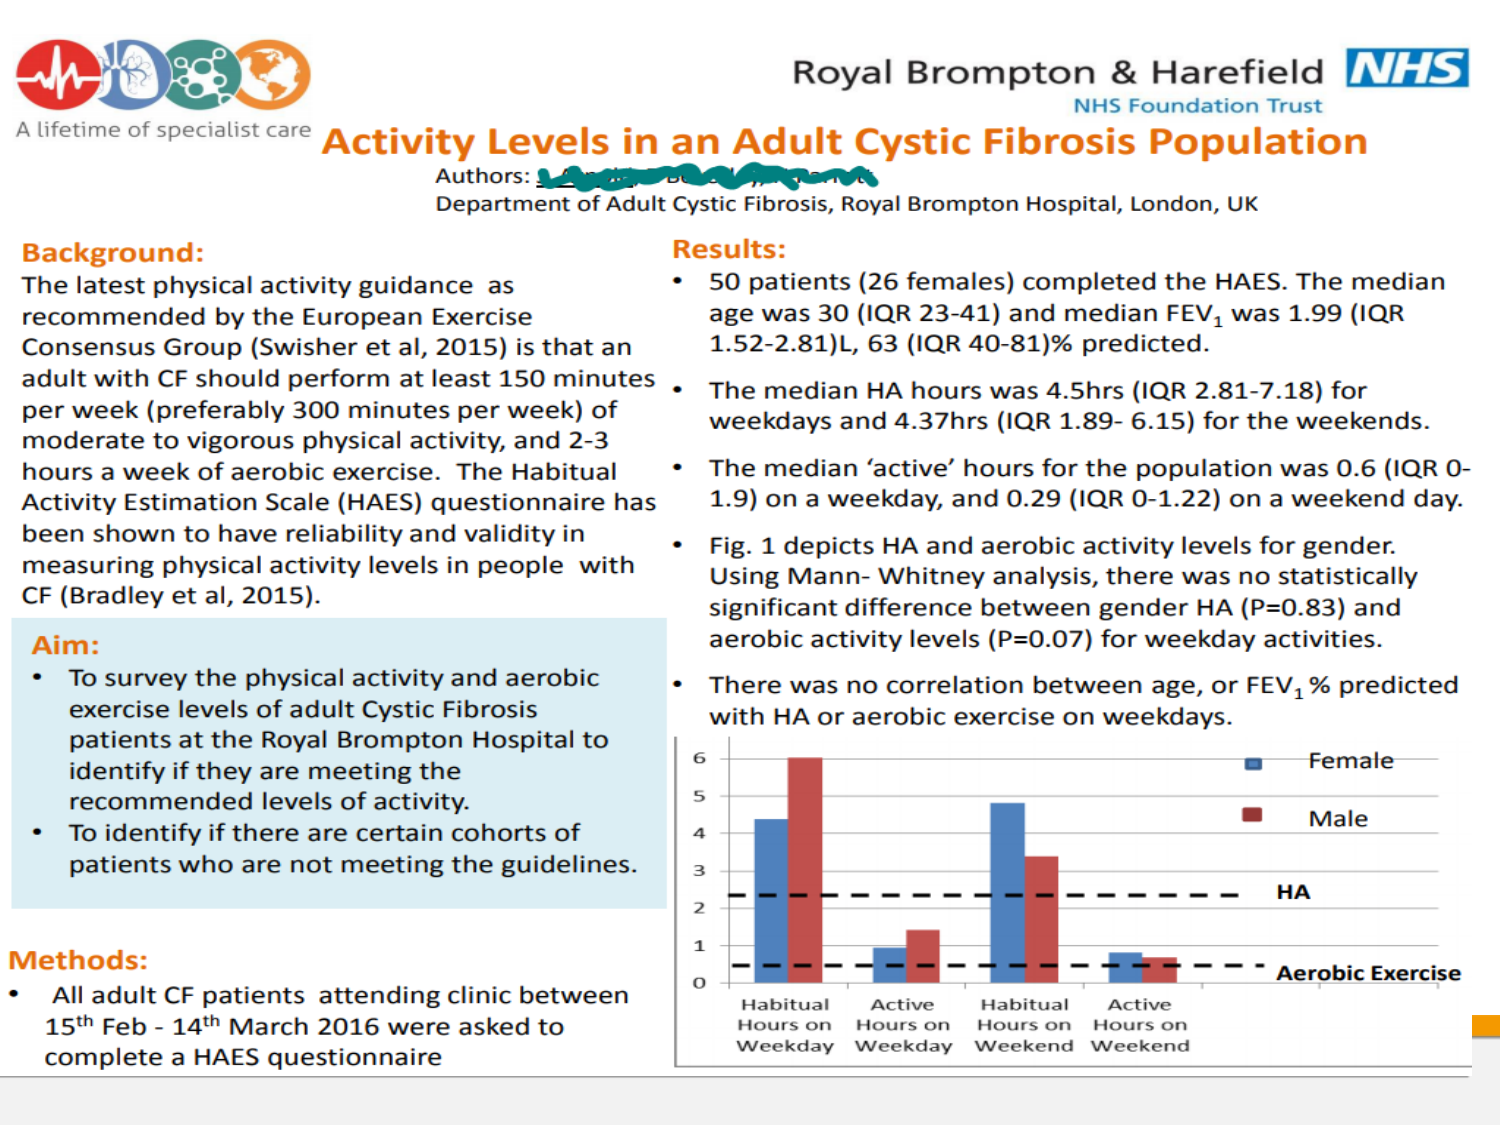

# Activity levels in an adult cystic fibrosis population